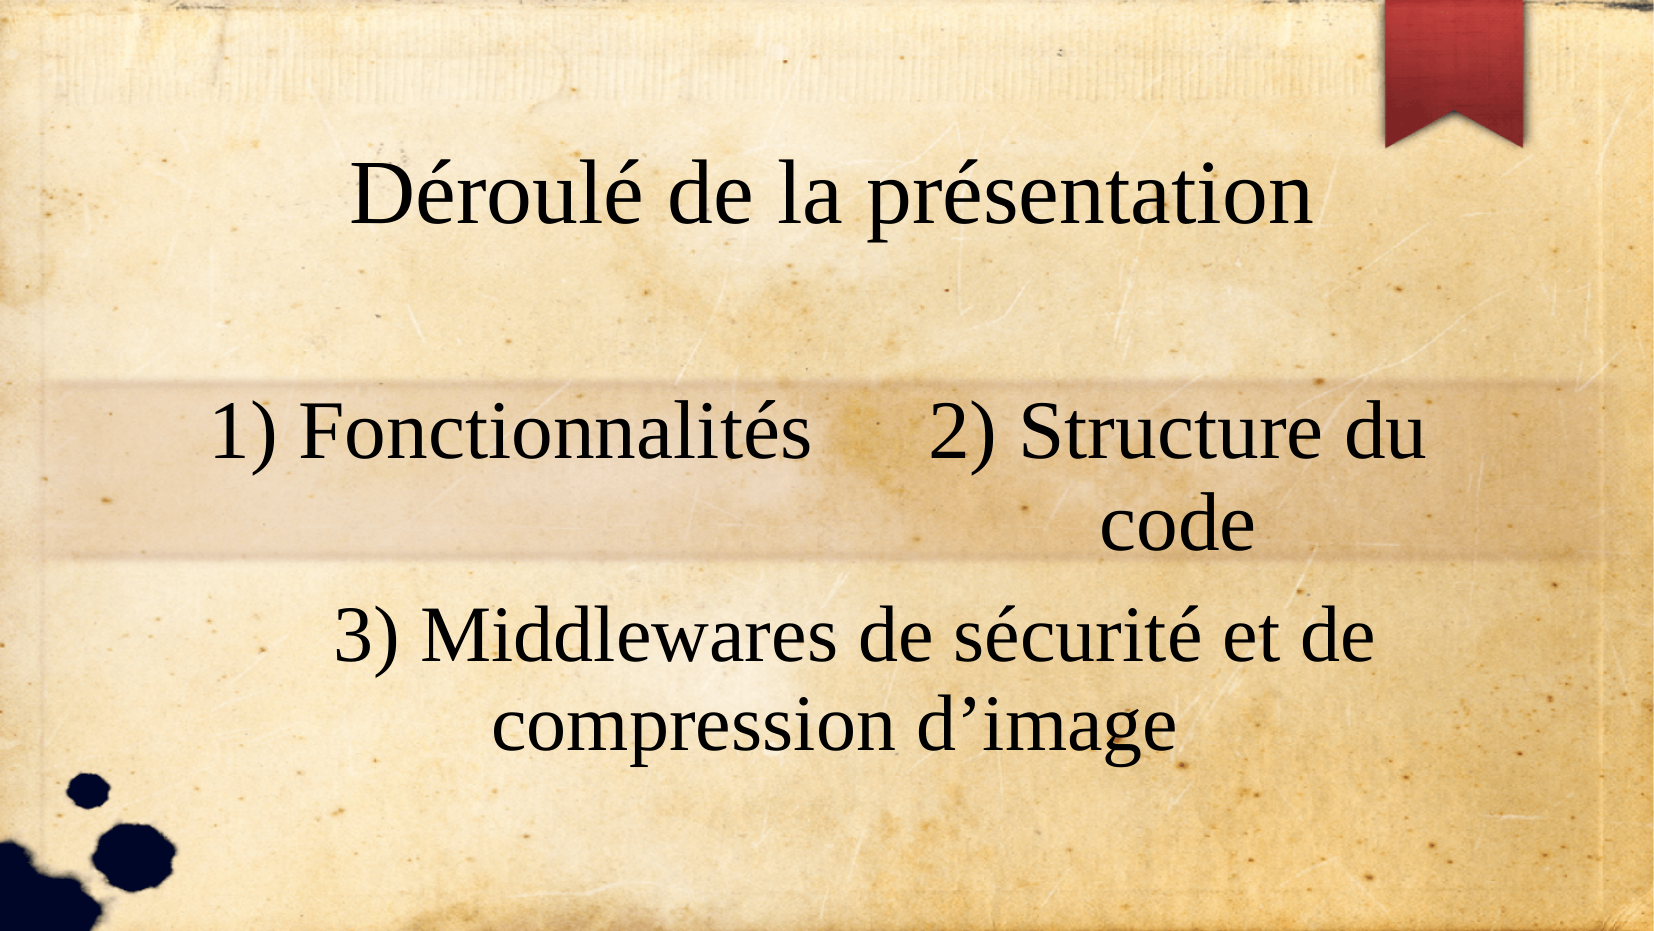

# Déroulé de la présentation
1) Fonctionnalités
2) Structure du code
3) Middlewares de sécurité et de compression d’image